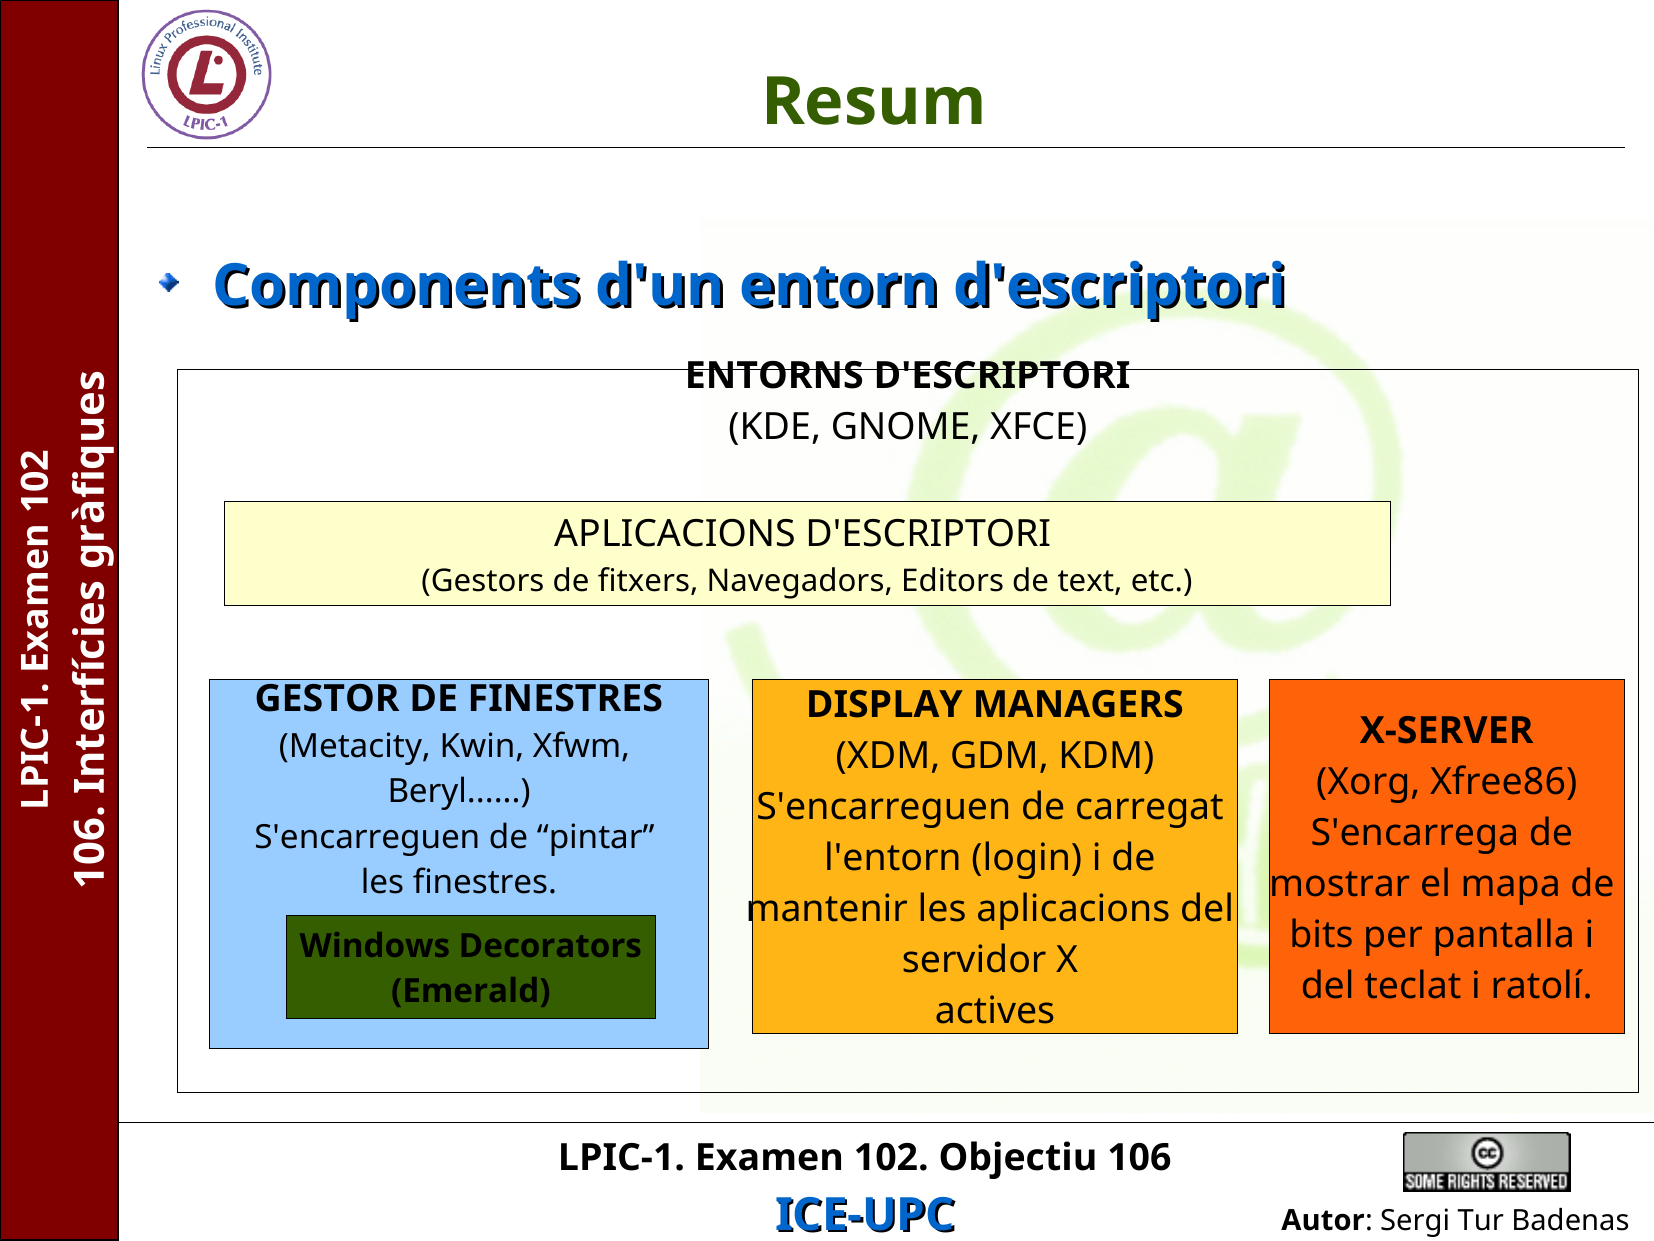

# Resum
Components d'un entorn d'escriptori
ENTORNS D'ESCRIPTORI
(KDE, GNOME, XFCE)
APLICACIONS D'ESCRIPTORI
(Gestors de fitxers, Navegadors, Editors de text, etc.)
GESTOR DE FINESTRES
(Metacity, Kwin, Xfwm,
Beryl......)
S'encarreguen de “pintar”
les finestres.
DISPLAY MANAGERS
(XDM, GDM, KDM)
S'encarreguen de carregat
l'entorn (login) i de
mantenir les aplicacions del
servidor X
actives
X-SERVER
(Xorg, Xfree86)
S'encarrega de
mostrar el mapa de
bits per pantalla i
del teclat i ratolí.
Windows Decorators
(Emerald)